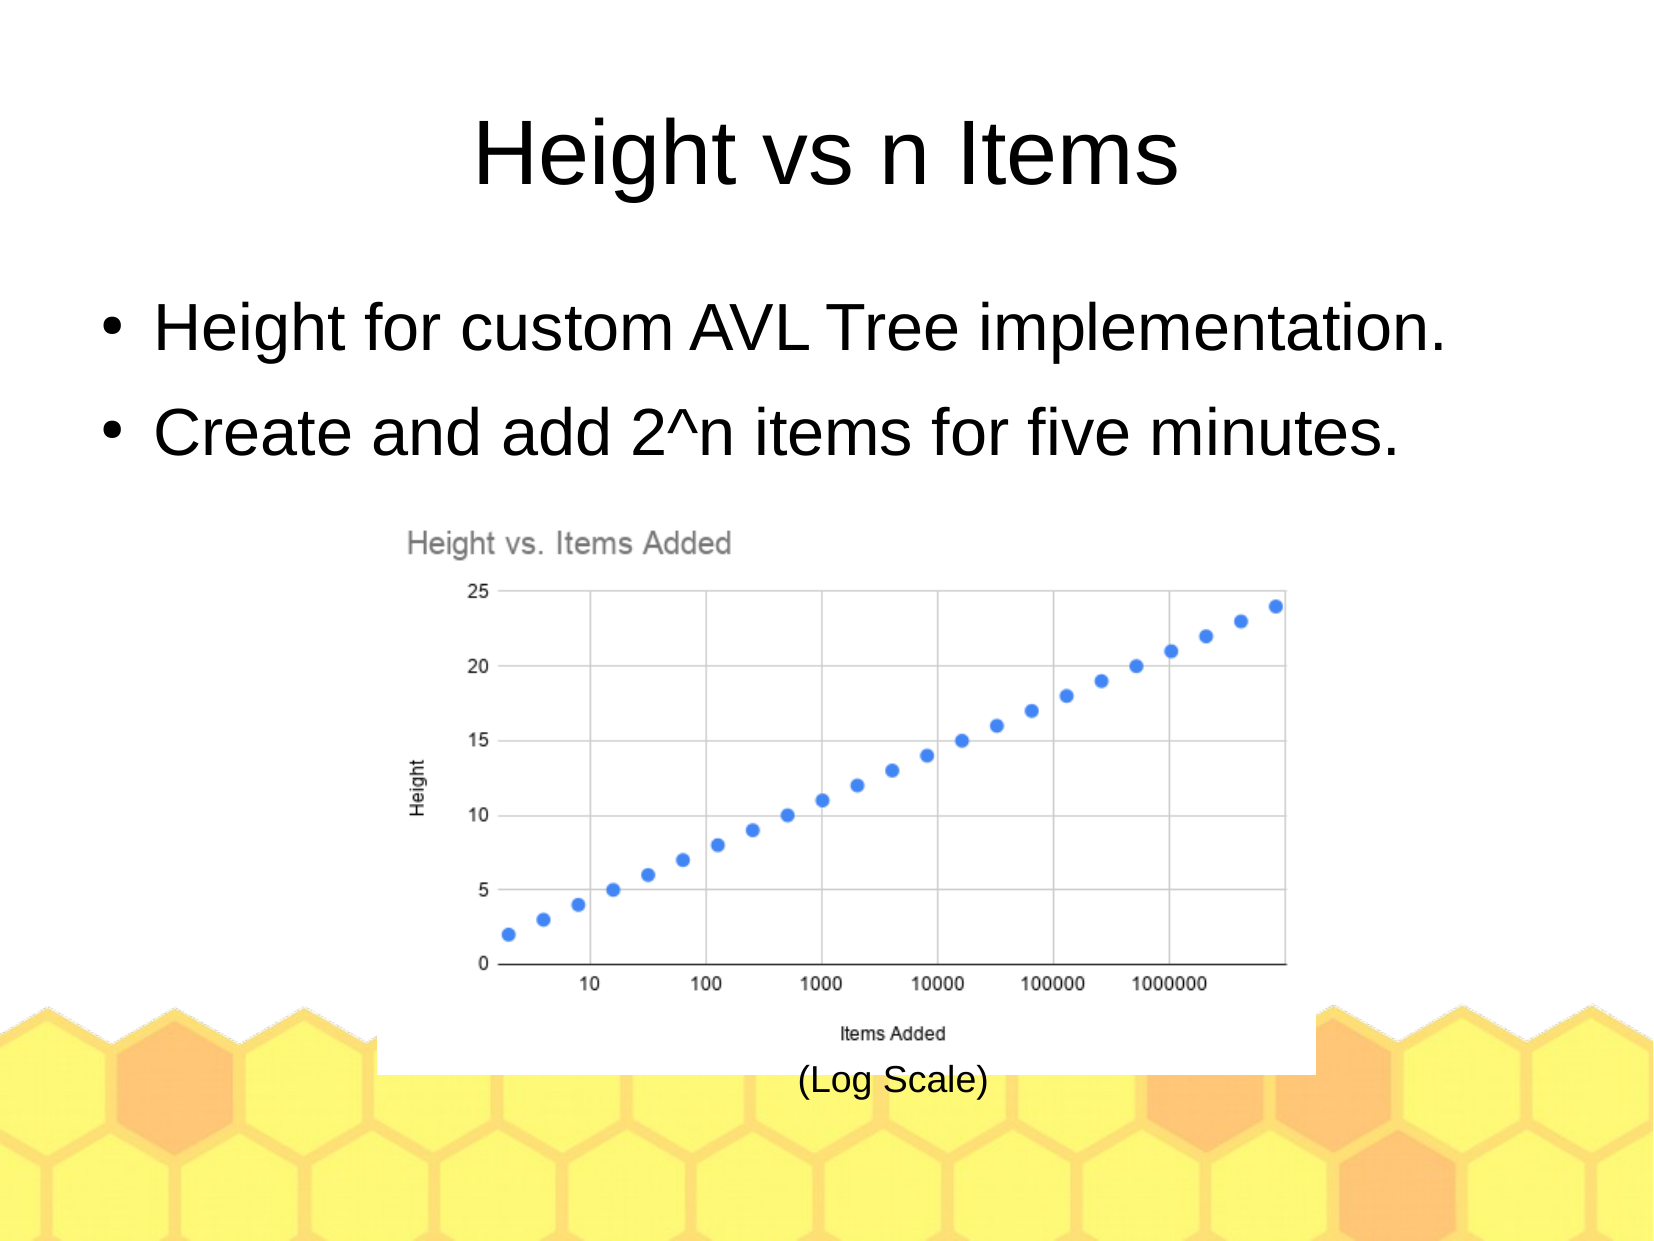

# Height vs n Items
Height for custom AVL Tree implementation.
Create and add 2^n items for five minutes.
(Log Scale)